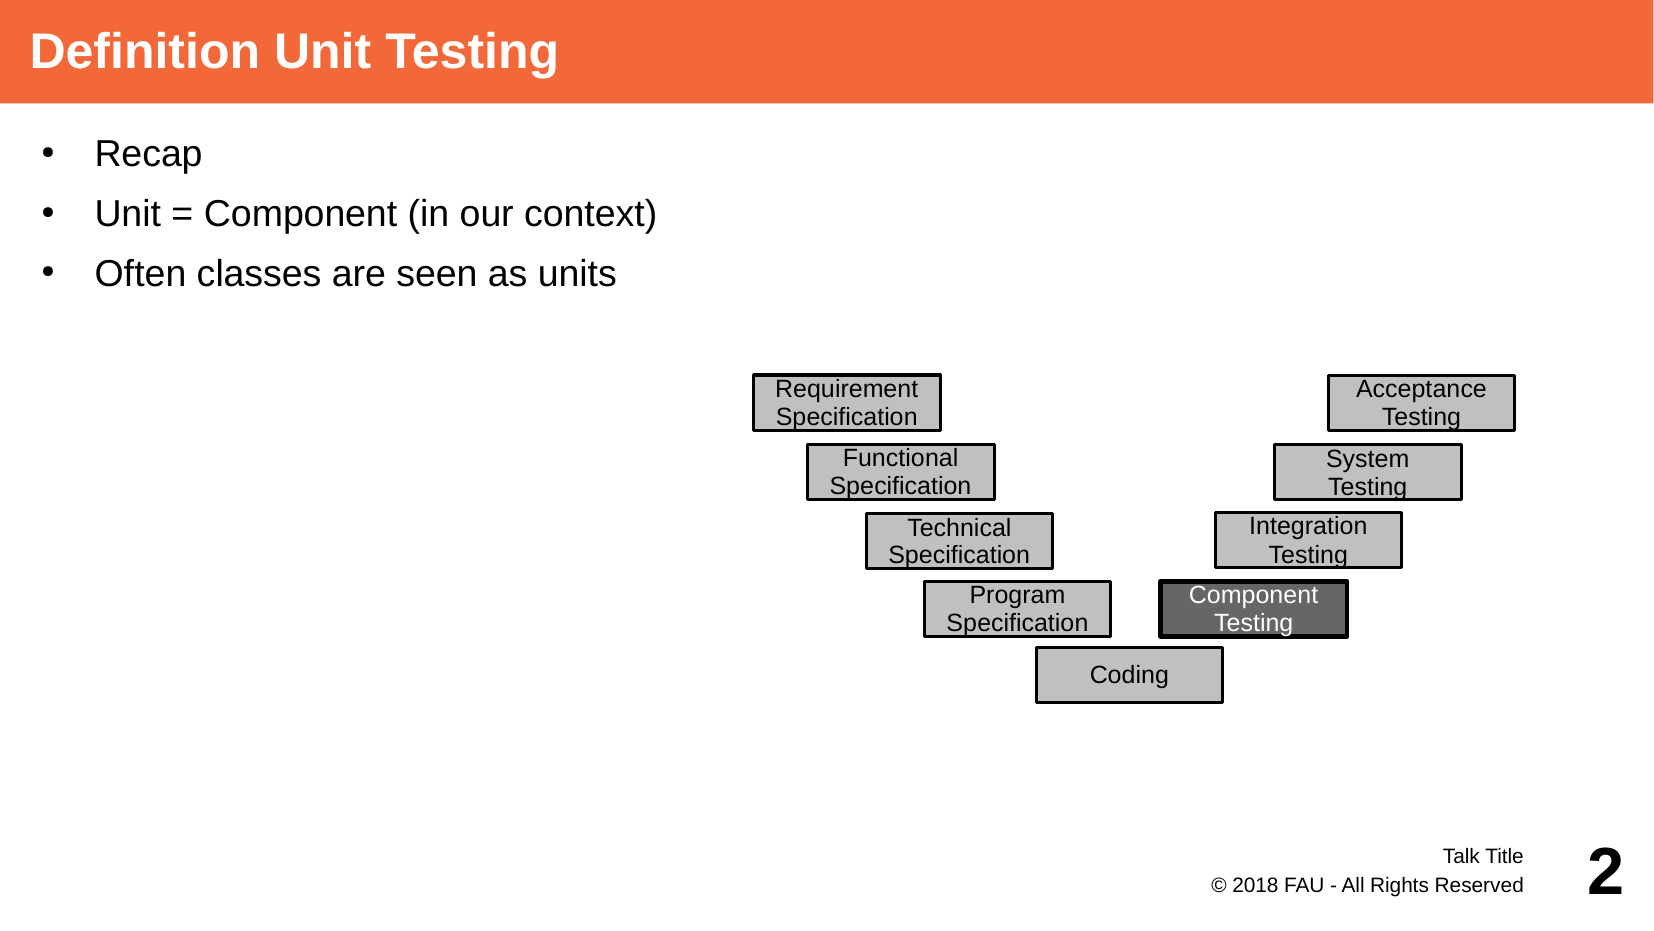

# Definition Unit Testing
Recap
Unit = Component (in our context)
Often classes are seen as units
Requirement
Specification
Acceptance
Testing
Functional
Specification
System
Testing
Integration
Testing
Technical
Specification
Program
Specification
Component
Testing
Coding
Talk Title
2
© 2018 FAU - All Rights Reserved